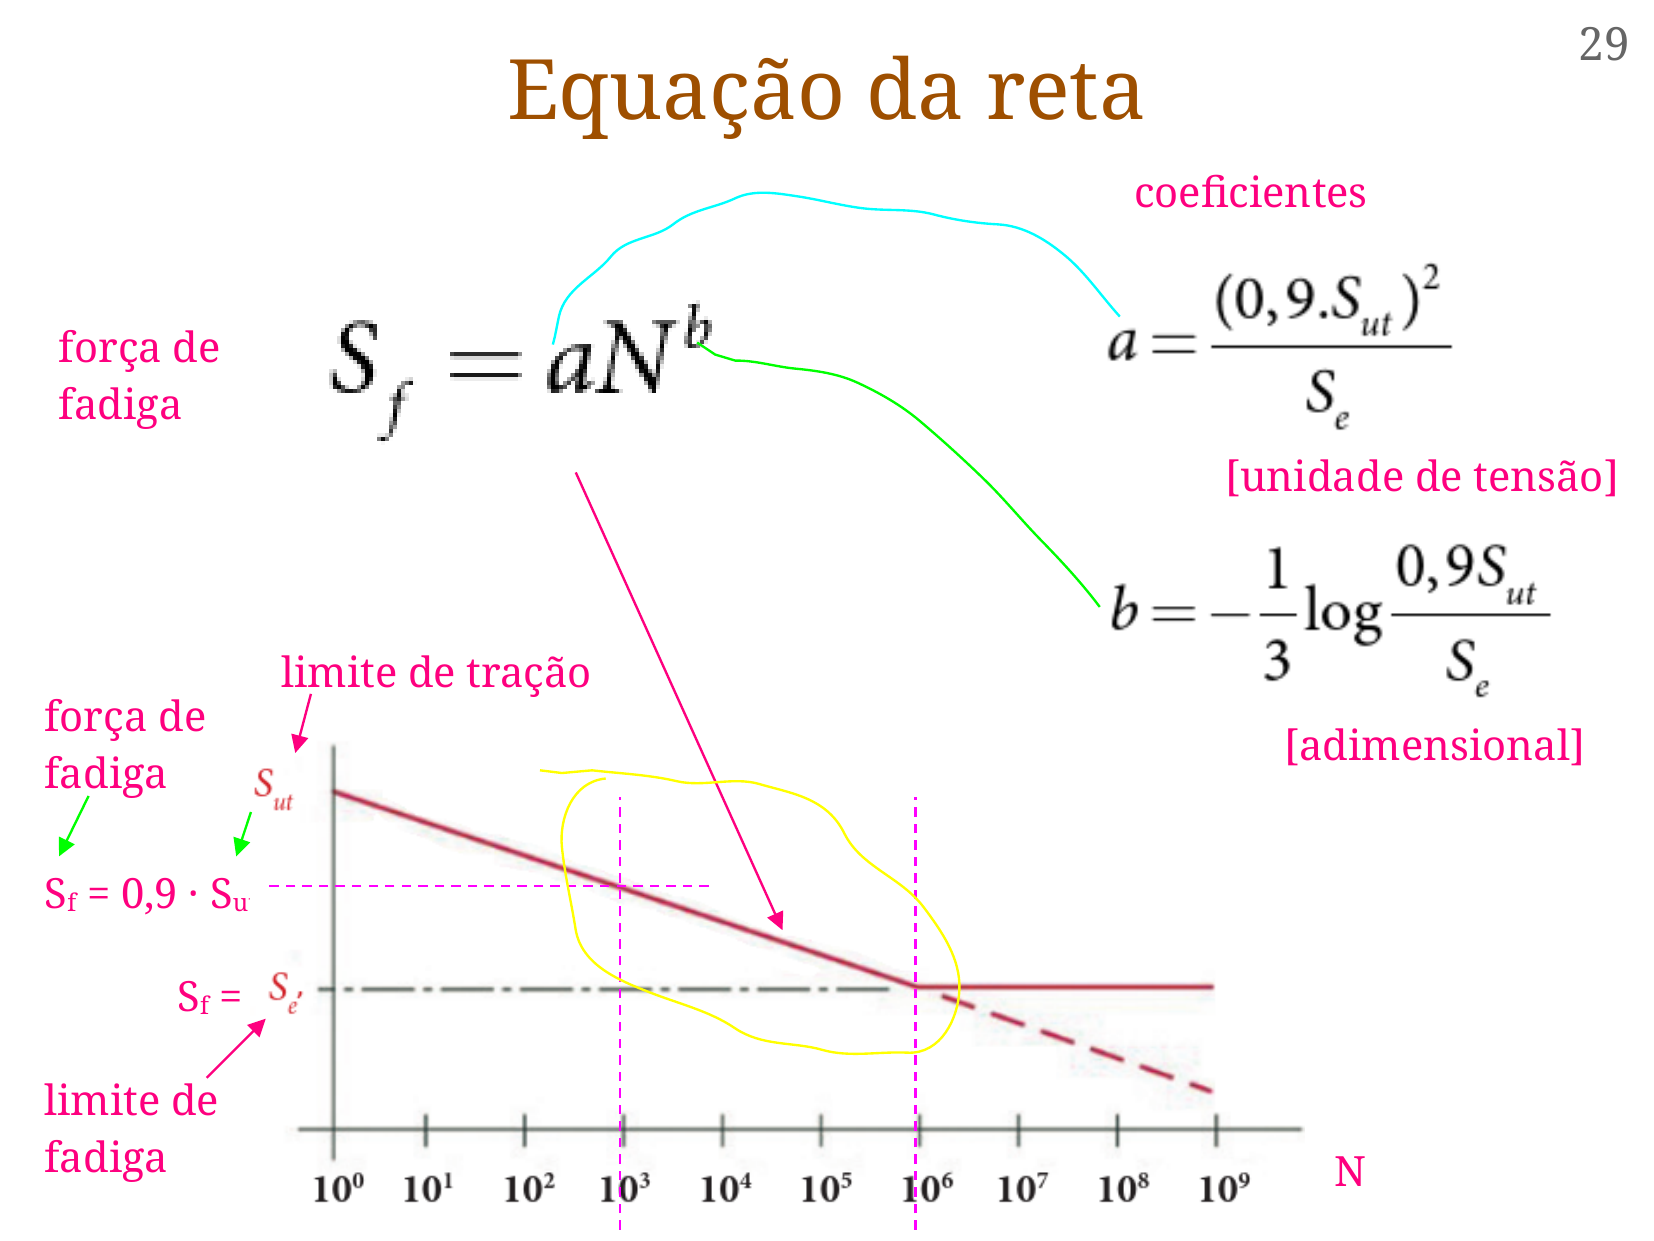

29
# Equação da reta
coeficientes
força de fadiga
[unidade de tensão]
limite de tração
força de fadiga
[adimensional]
Sf = 0,9 · Sut
Sf =
limite de fadiga
N